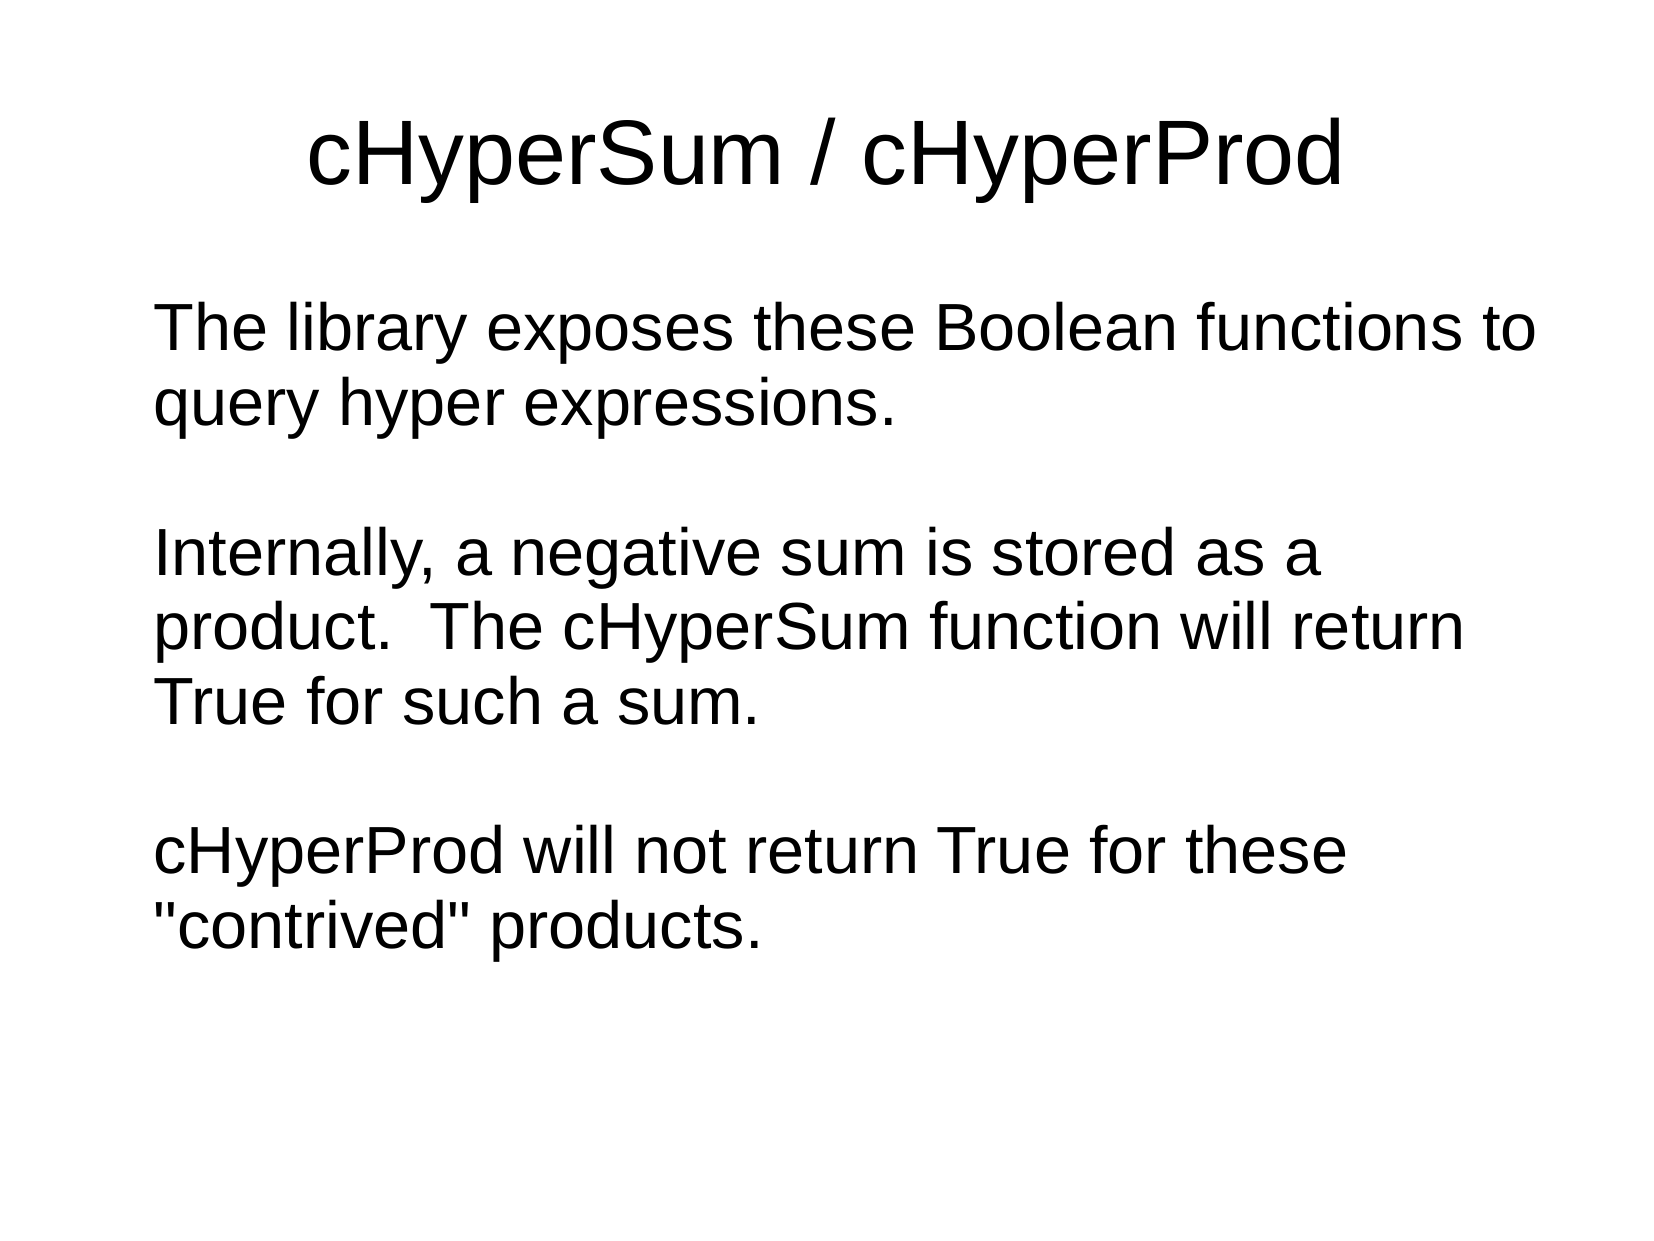

# cHyperSum / cHyperProd
The library exposes these Boolean functions to query hyper expressions.
Internally, a negative sum is stored as a product. The cHyperSum function will return True for such a sum.
cHyperProd will not return True for these "contrived" products.